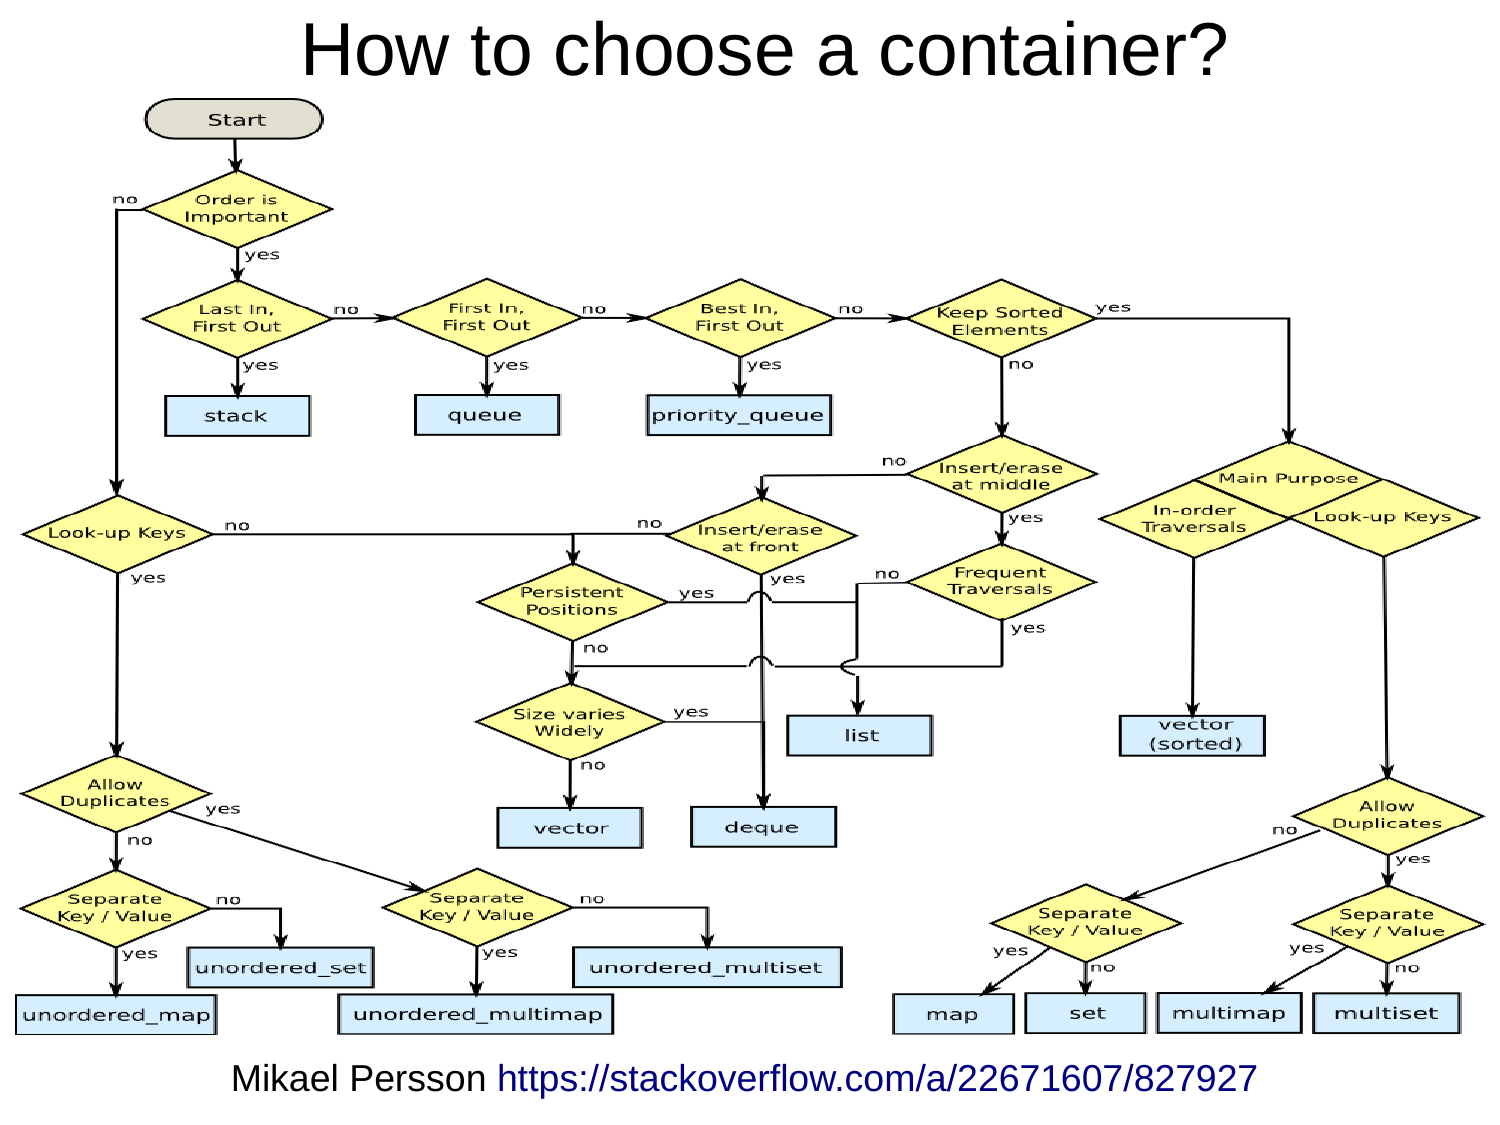

How to choose a container?
Mikael Persson https://stackoverflow.com/a/22671607/827927